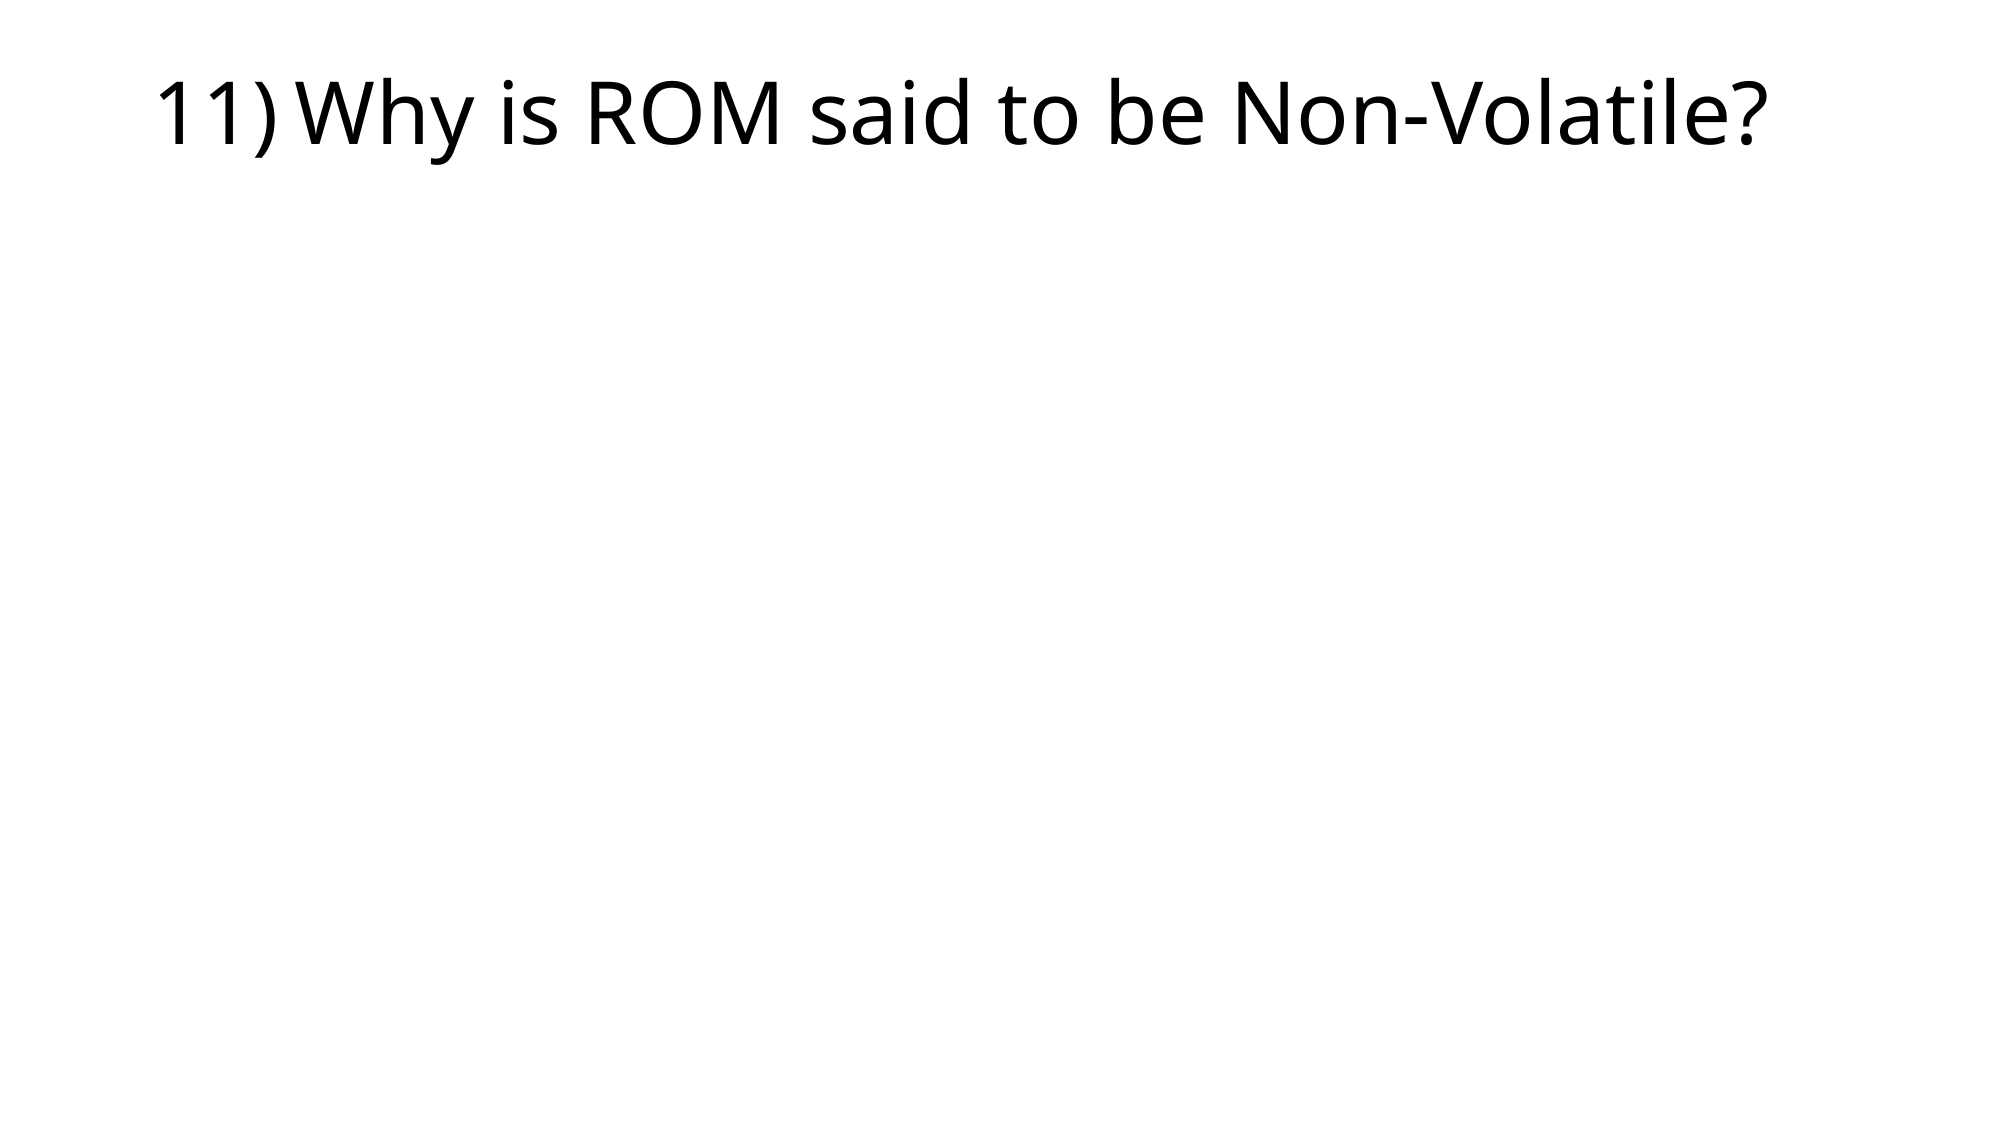

# 11)	Why is ROM said to be Non-Volatile?